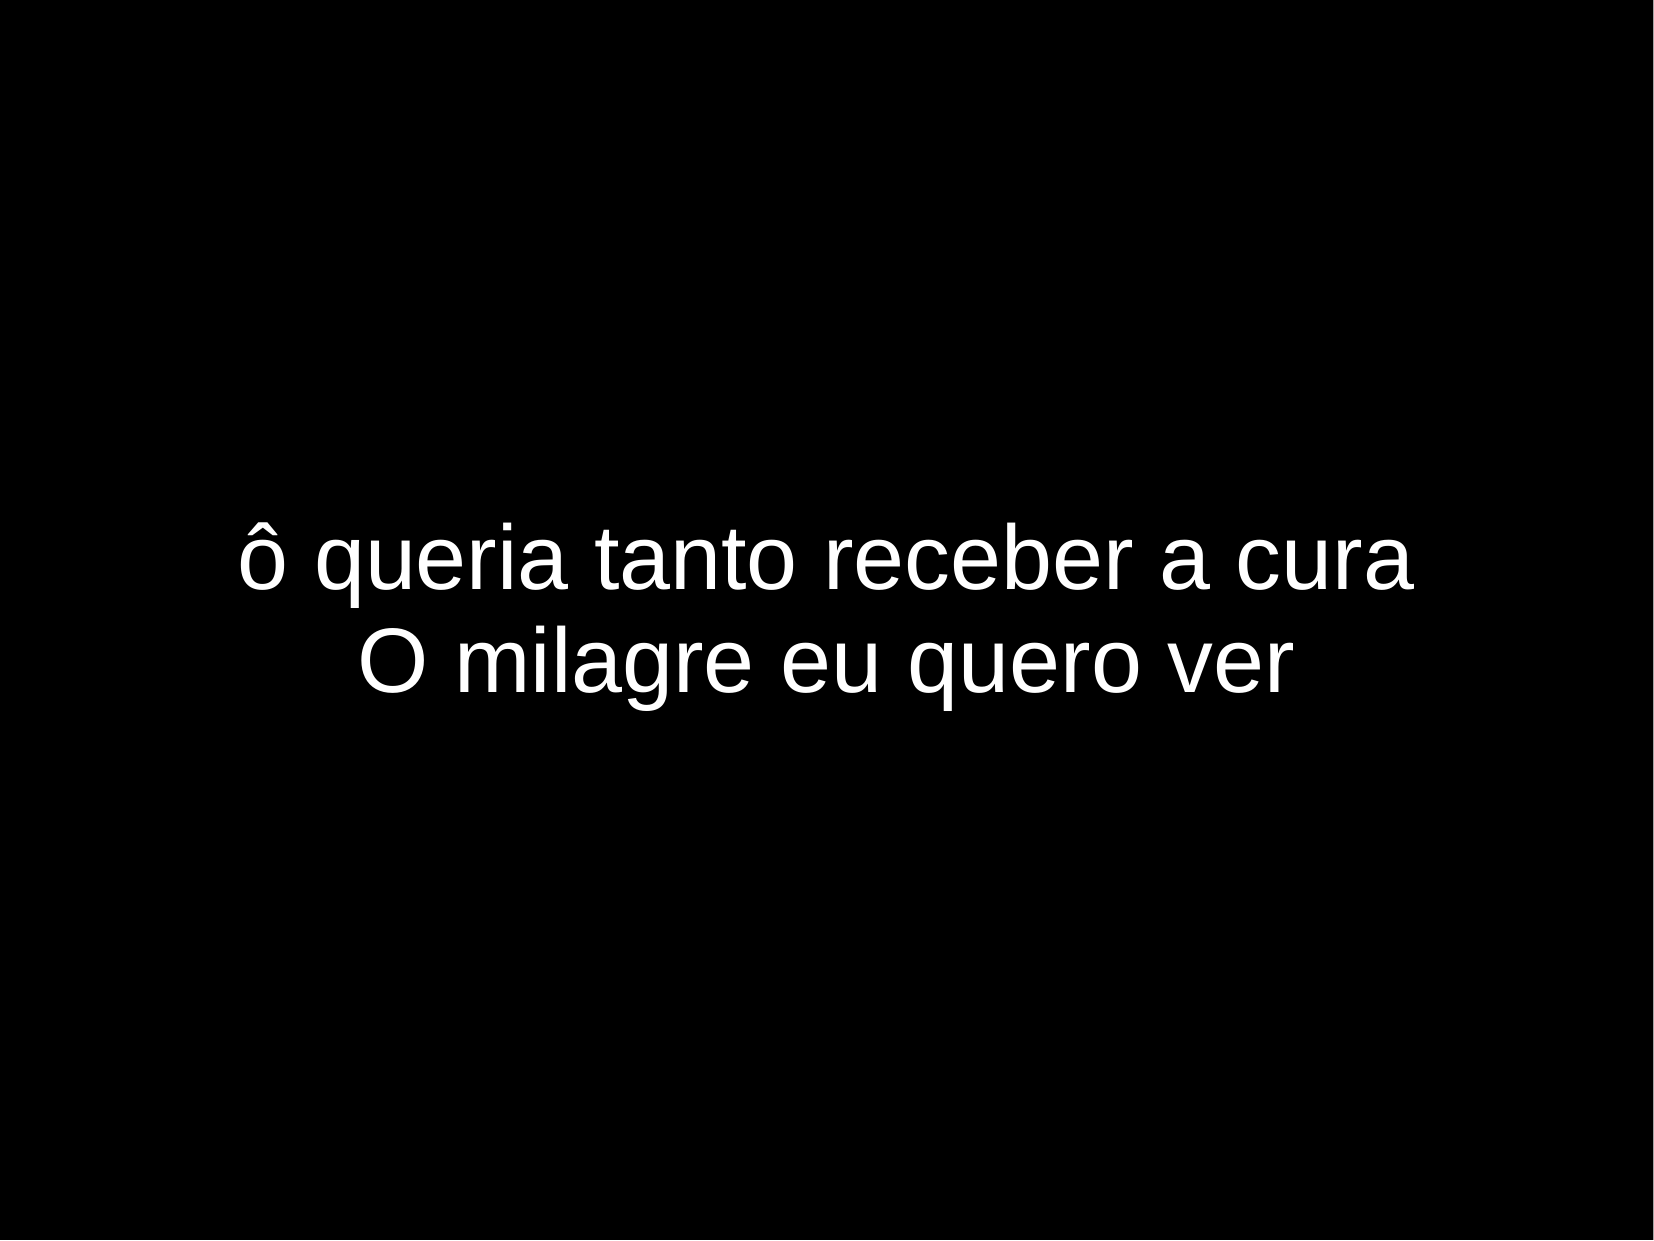

# ￴ô queria tanto receber a cura
O milagre eu quero ver